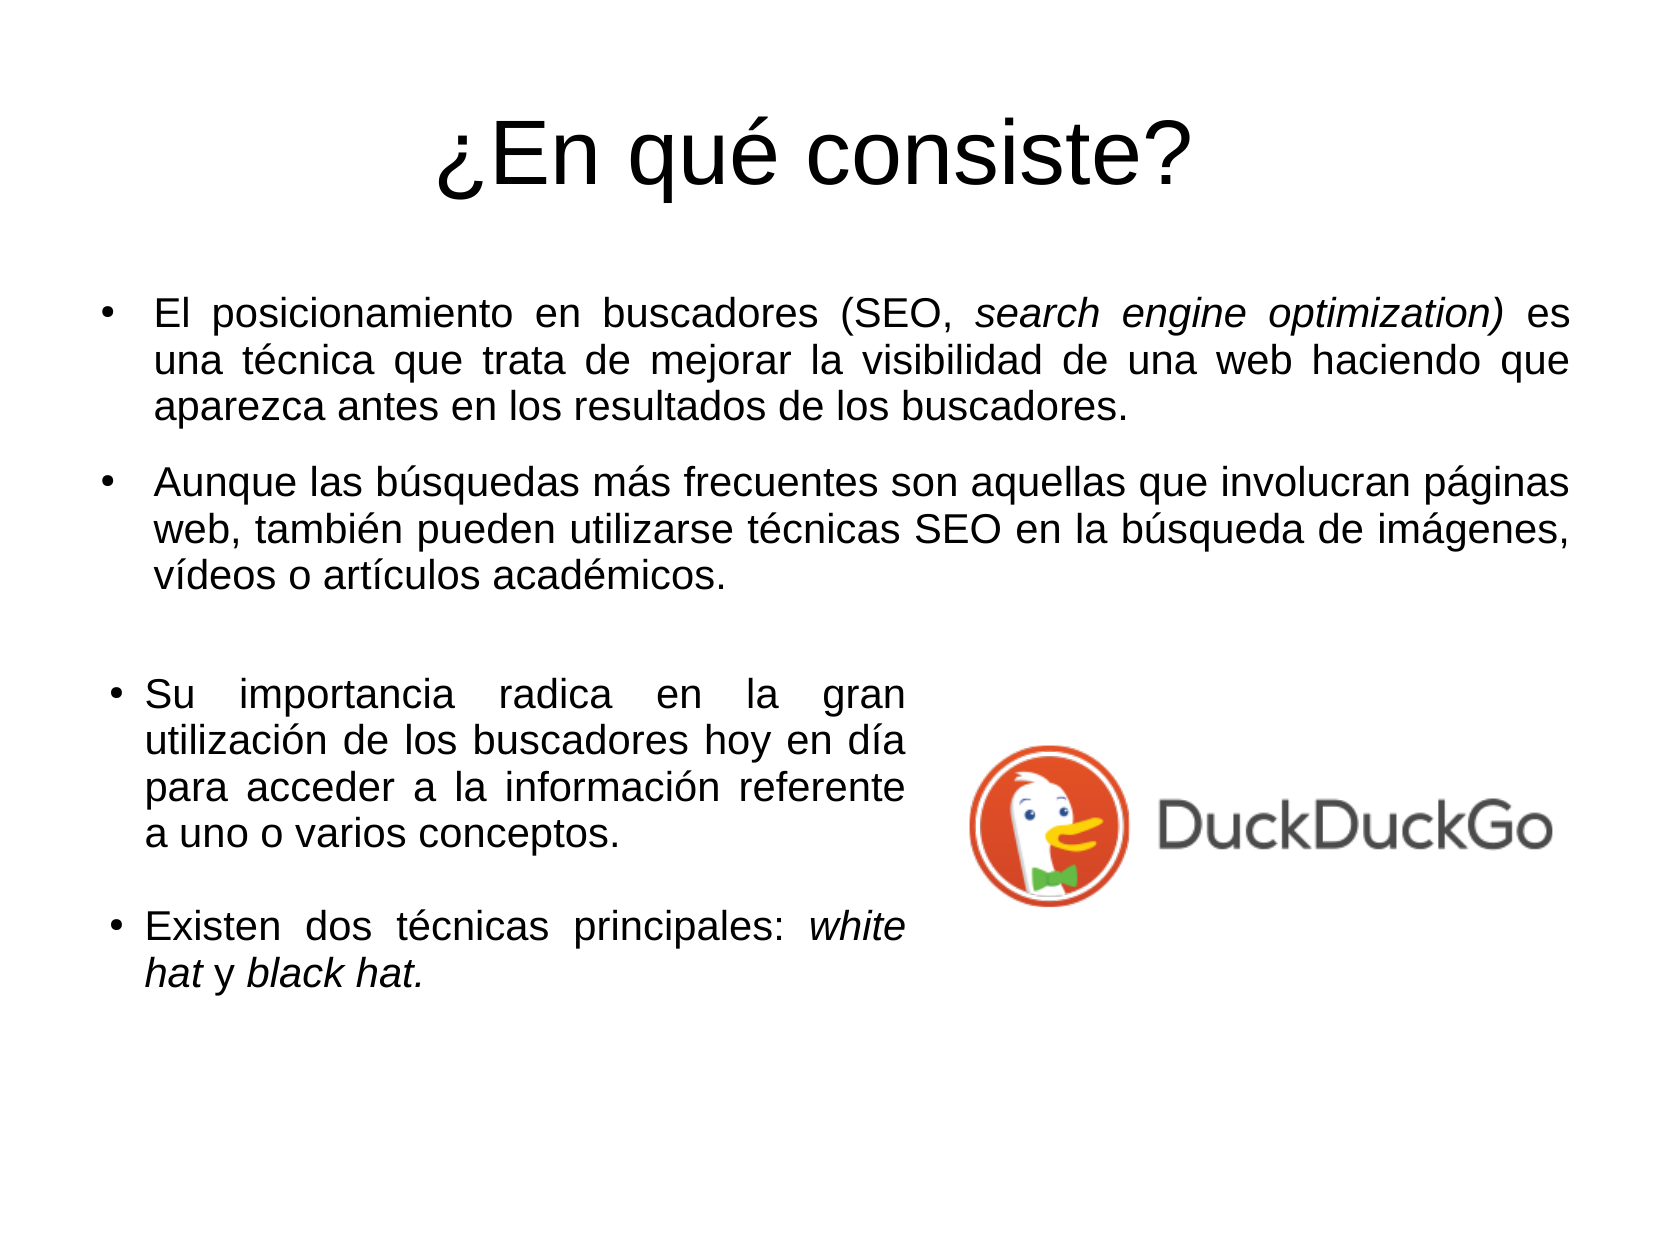

# ¿En qué consiste?
El posicionamiento en buscadores (SEO, search engine optimization) es una técnica que trata de mejorar la visibilidad de una web haciendo que aparezca antes en los resultados de los buscadores.
Aunque las búsquedas más frecuentes son aquellas que involucran páginas web, también pueden utilizarse técnicas SEO en la búsqueda de imágenes, vídeos o artículos académicos.
Su importancia radica en la gran utilización de los buscadores hoy en día para acceder a la información referente a uno o varios conceptos.
Existen dos técnicas principales: white hat y black hat.